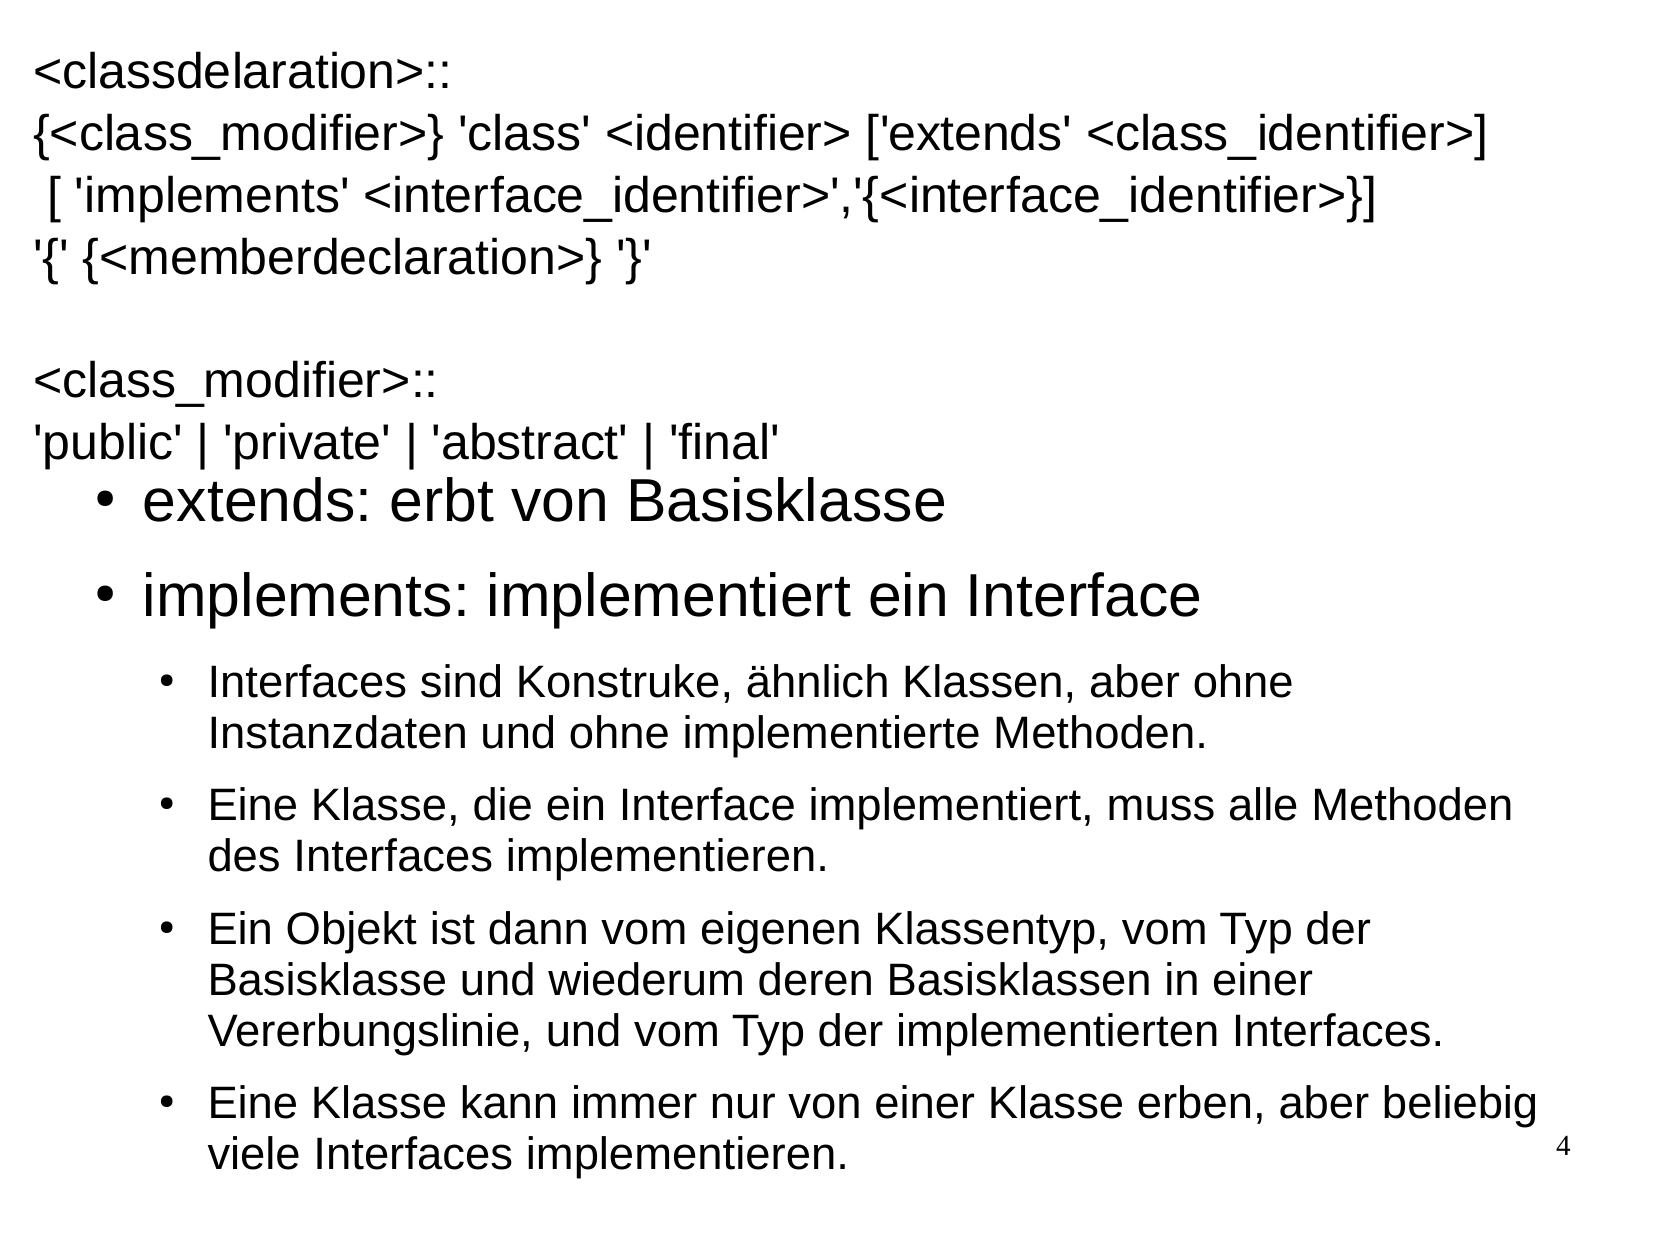

# extends: erbt von Basisklasse
implements: implementiert ein Interface
Interfaces sind Konstruke, ähnlich Klassen, aber ohne Instanzdaten und ohne implementierte Methoden.
Eine Klasse, die ein Interface implementiert, muss alle Methoden des Interfaces implementieren.
Ein Objekt ist dann vom eigenen Klassentyp, vom Typ der Basisklasse und wiederum deren Basisklassen in einer Vererbungslinie, und vom Typ der implementierten Interfaces.
Eine Klasse kann immer nur von einer Klasse erben, aber beliebig viele Interfaces implementieren.
4